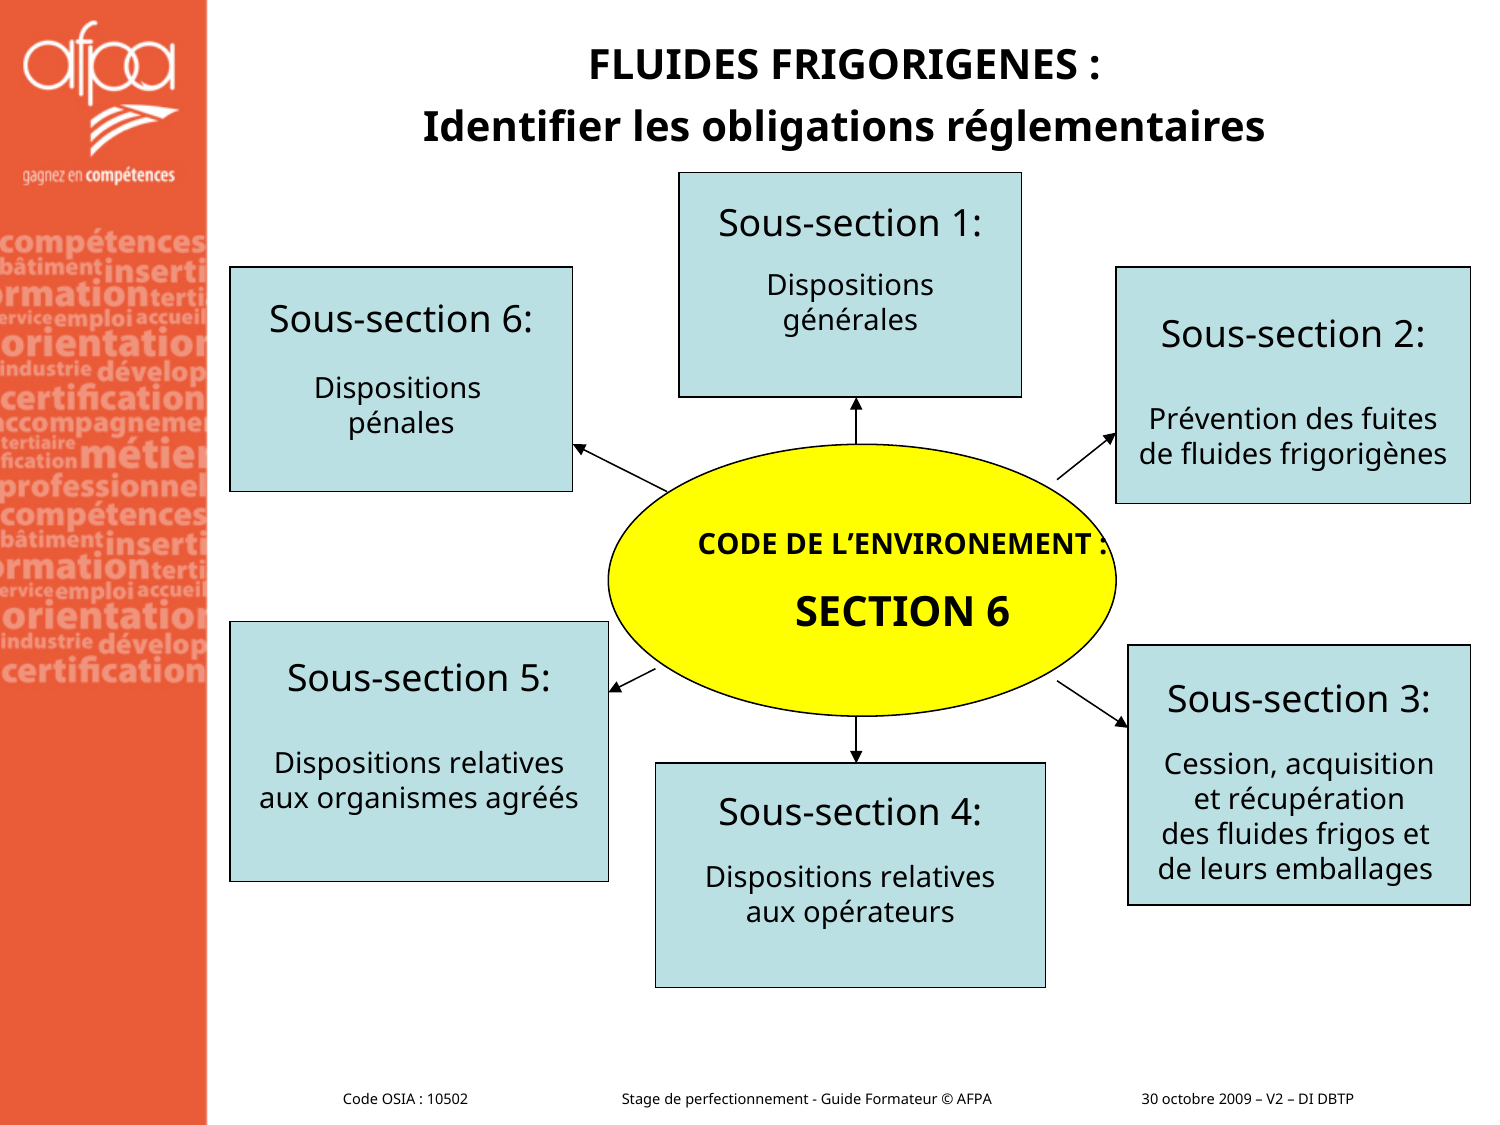

# FLUIDES FRIGORIGENES :
Identifier les obligations réglementaires
Sous-section 1:
Dispositions
générales
Sous-section 6:
Dispositions
pénales
Sous-section 2:
Prévention des fuites
de fluides frigorigènes
CODE DE L’ENVIRONEMENT :
SECTION 6
Sous-section 5:
Dispositions relatives
aux organismes agréés
Sous-section 3:
Cession, acquisition
et récupération
des fluides frigos et
de leurs emballages
Sous-section 4:
Dispositions relatives
aux opérateurs